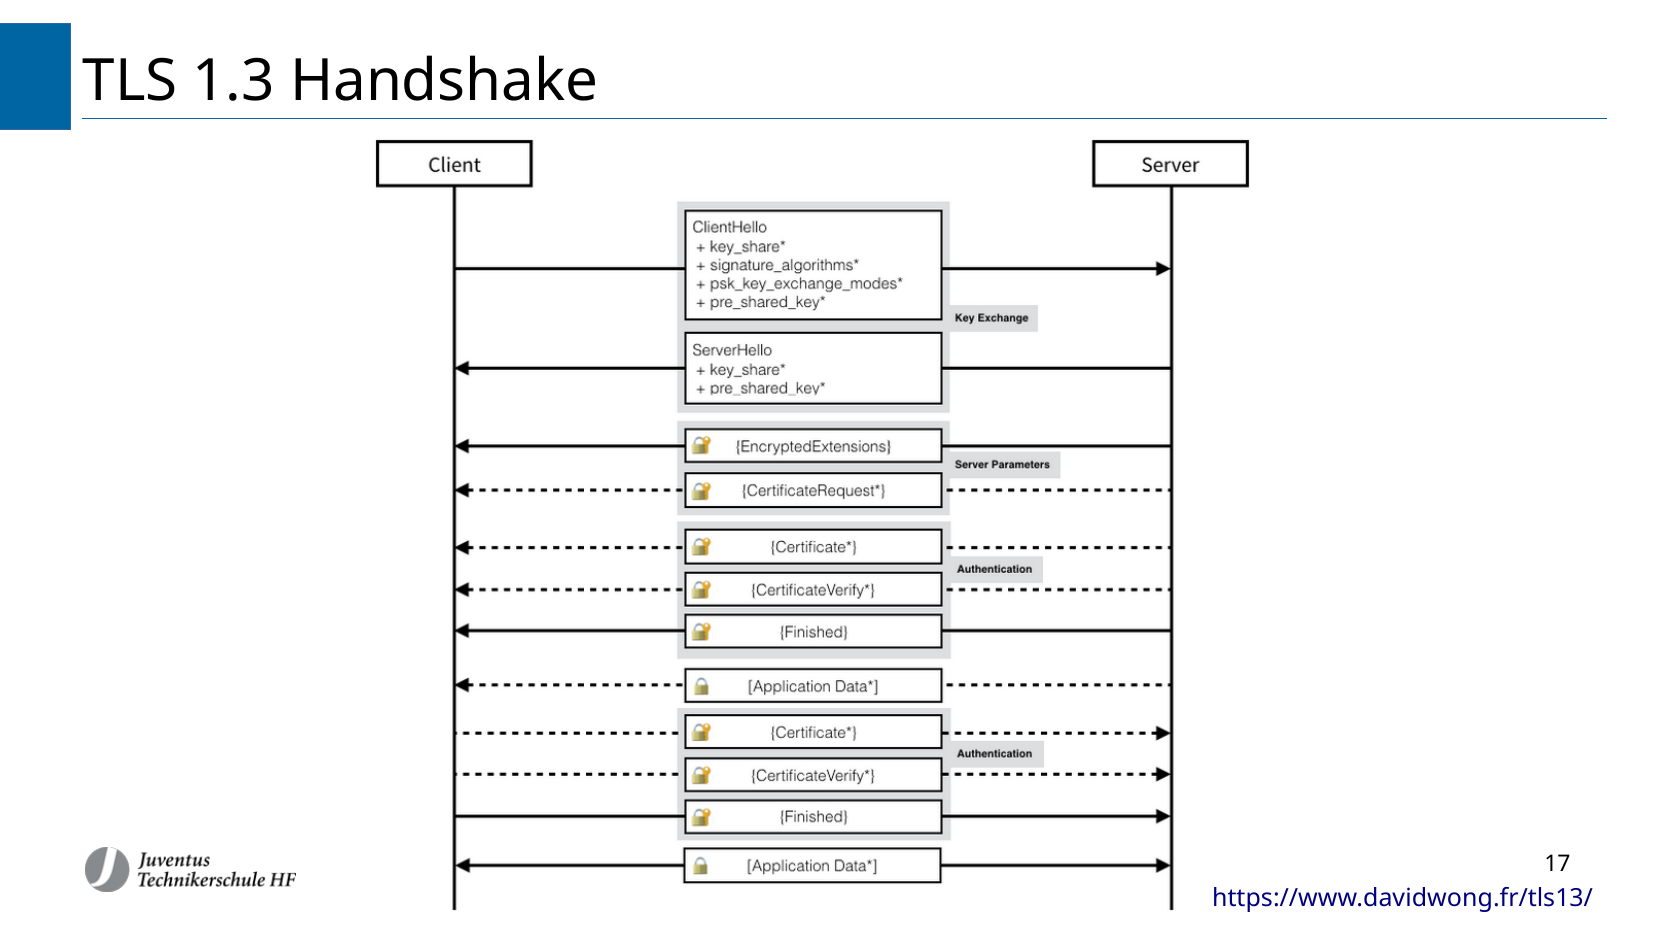

# TLS 1.3 Handshake
2018-2023
17
https://www.davidwong.fr/tls13/